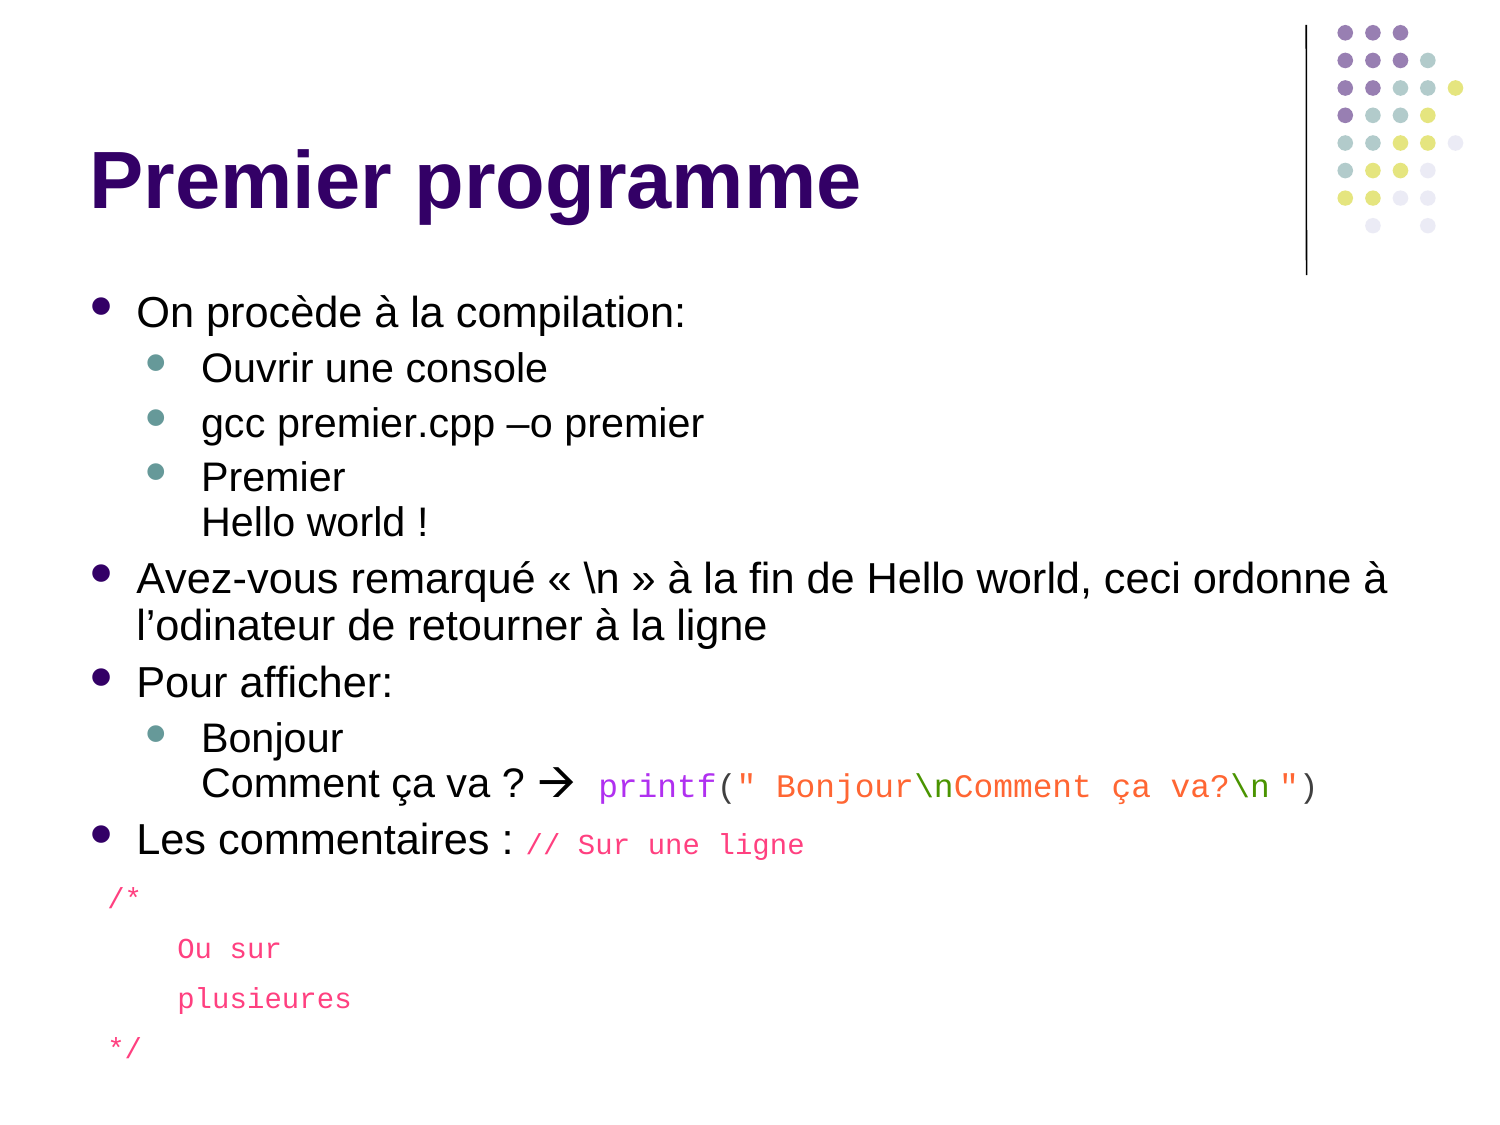

# Premier programme
On procède à la compilation:
Ouvrir une console
gcc premier.cpp –o premier
Premier
Hello world !
Avez-vous remarqué « \n » à la fin de Hello world, ceci ordonne à l’odinateur de retourner à la ligne
Pour afficher:
Bonjour
Comment ça va ?  printf(" Bonjour\nComment ça va?\n ")
Les commentaires : // Sur une ligne
 /*
 Ou sur
 plusieures
 */